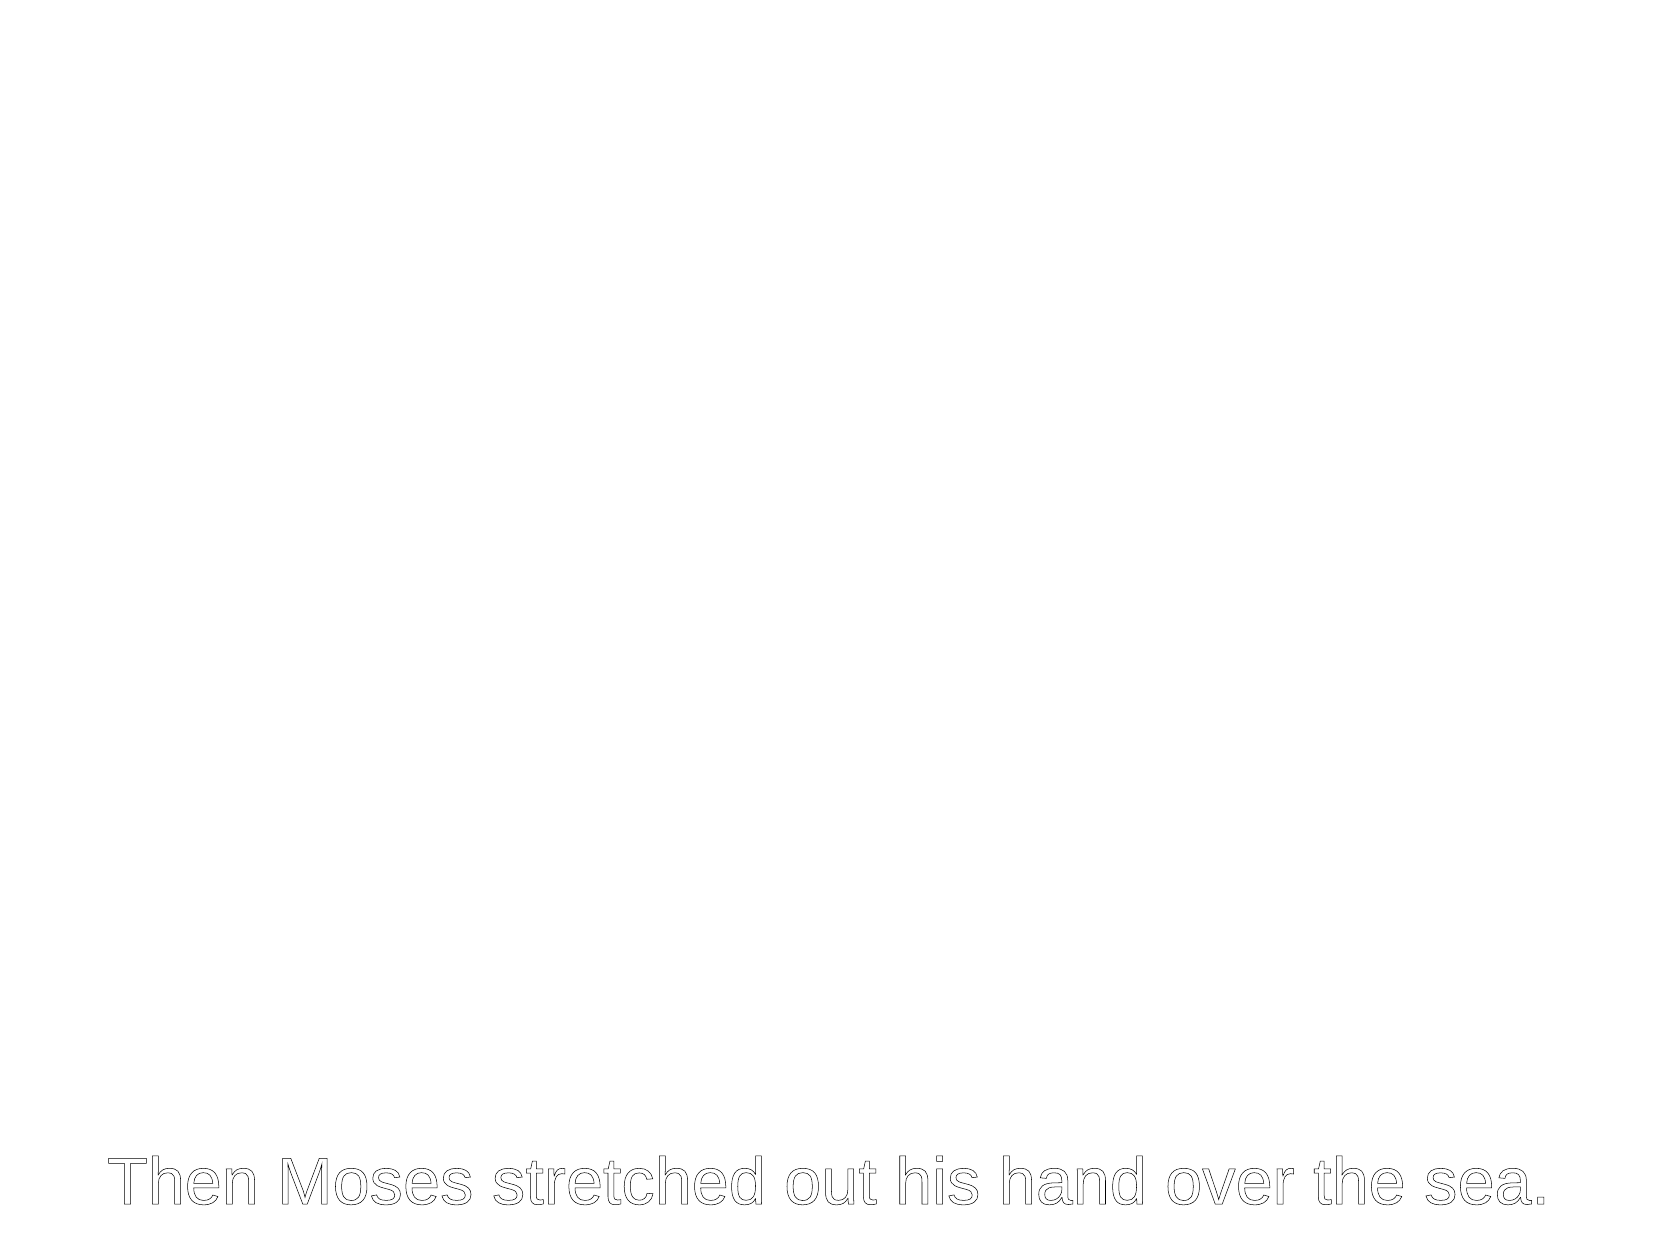

# Then Moses stretched out his hand over the sea.